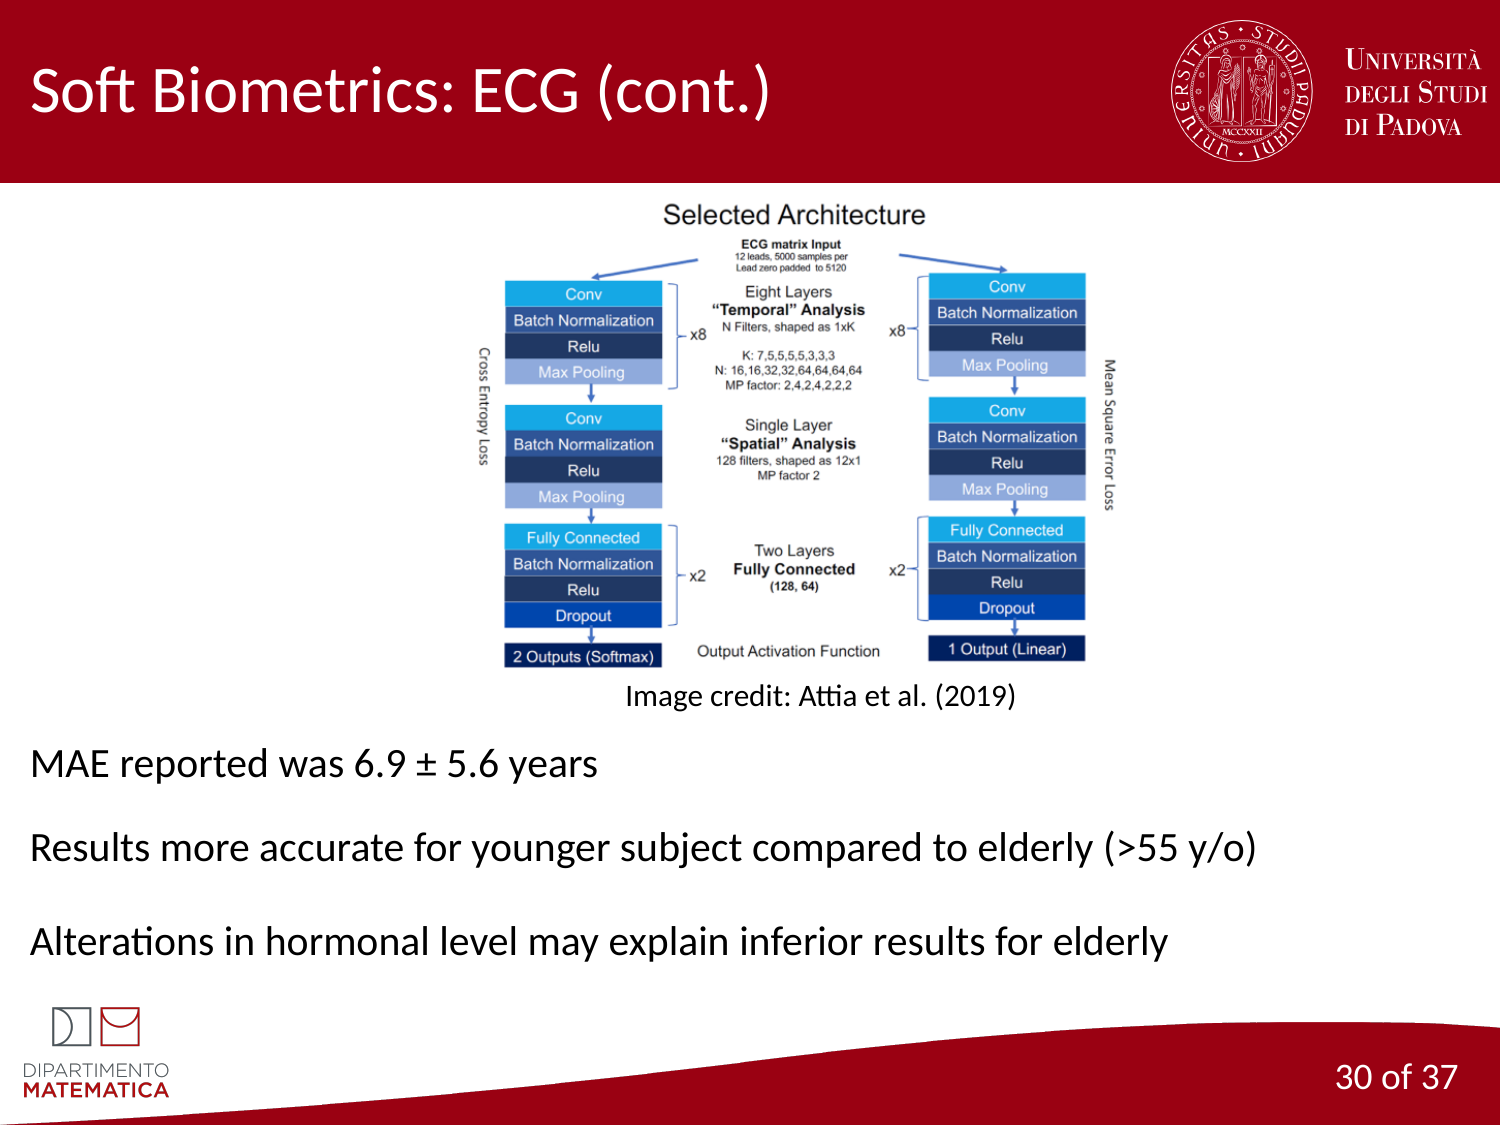

# Soft Biometrics: ECG (cont.)
Image credit: Attia et al. (2019)
MAE reported was 6.9 ± 5.6 years
Results more accurate for younger subject compared to elderly (>55 y/o)
Alterations in hormonal level may explain inferior results for elderly
30 of 37